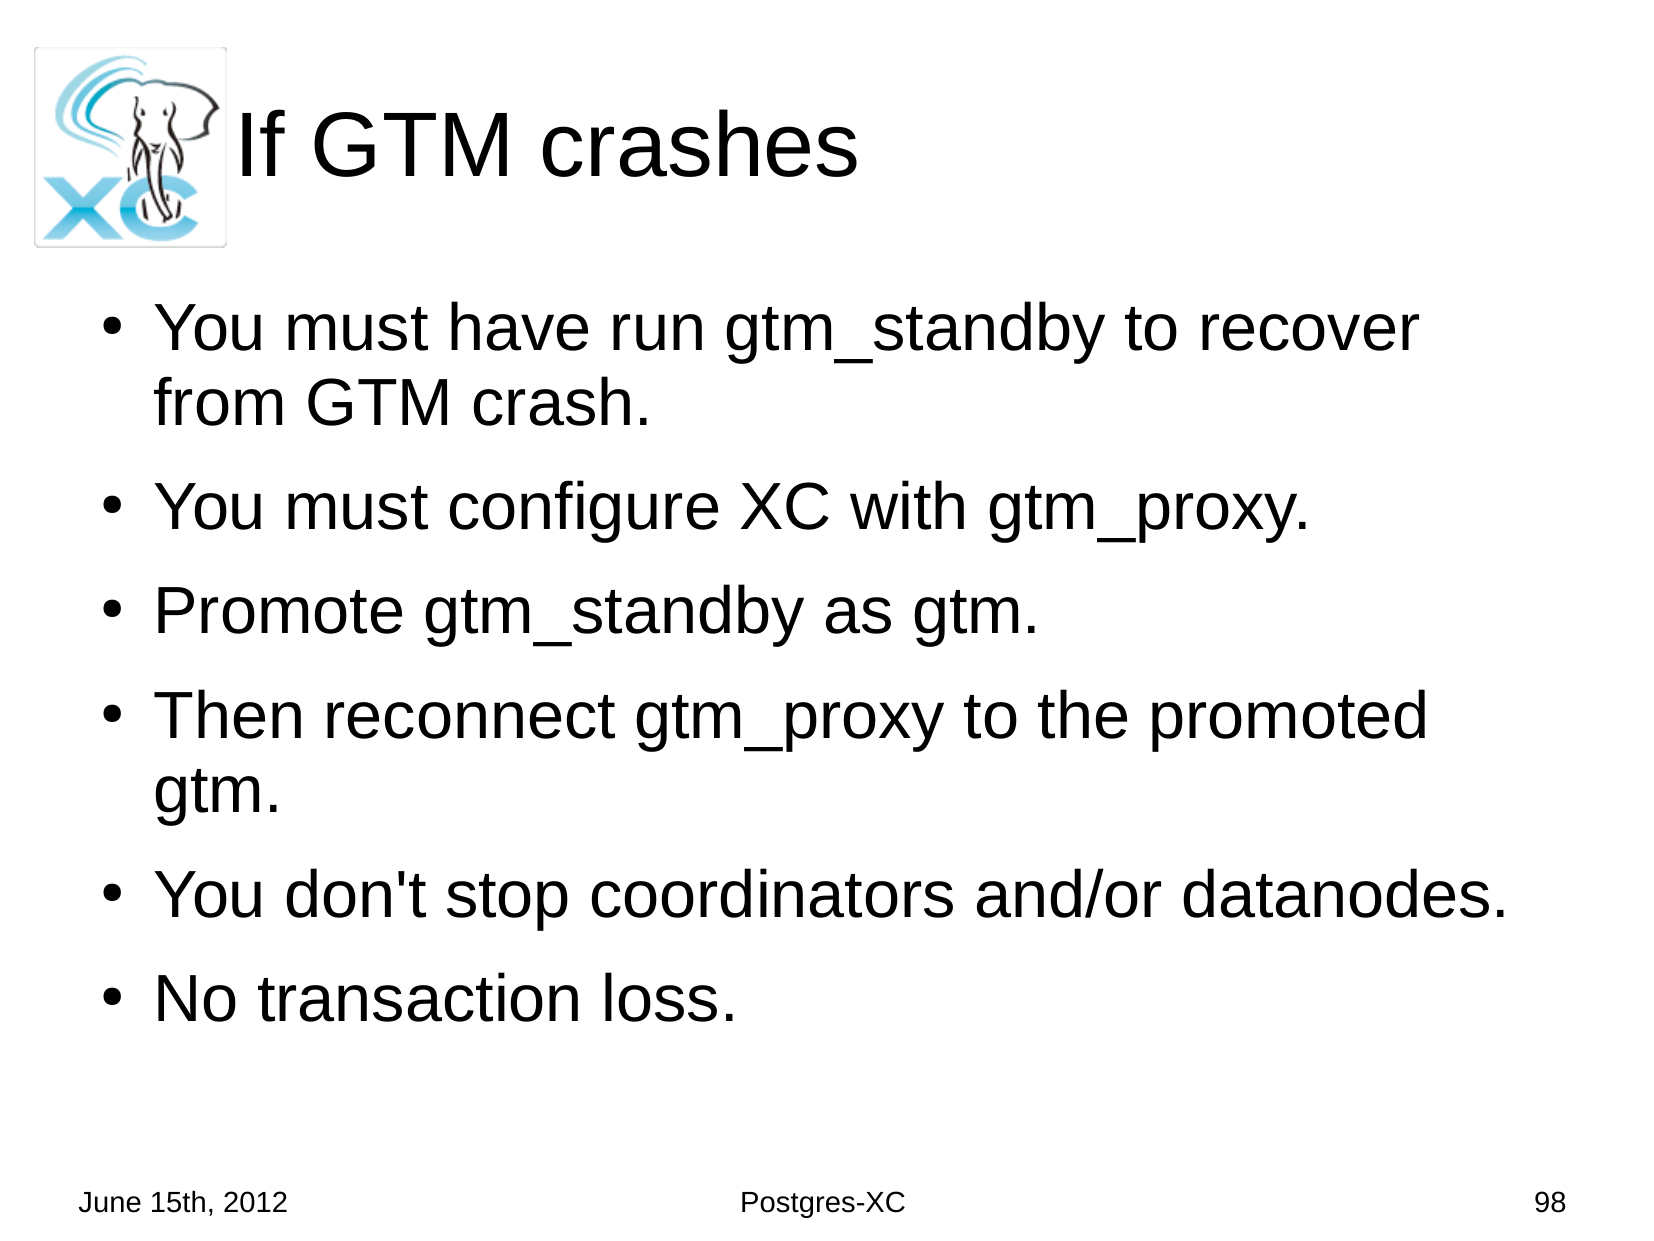

# If GTM crashes
You must have run gtm_standby to recover from GTM crash.
You must configure XC with gtm_proxy.
Promote gtm_standby as gtm.
Then reconnect gtm_proxy to the promoted gtm.
You don't stop coordinators and/or datanodes.
No transaction loss.
98